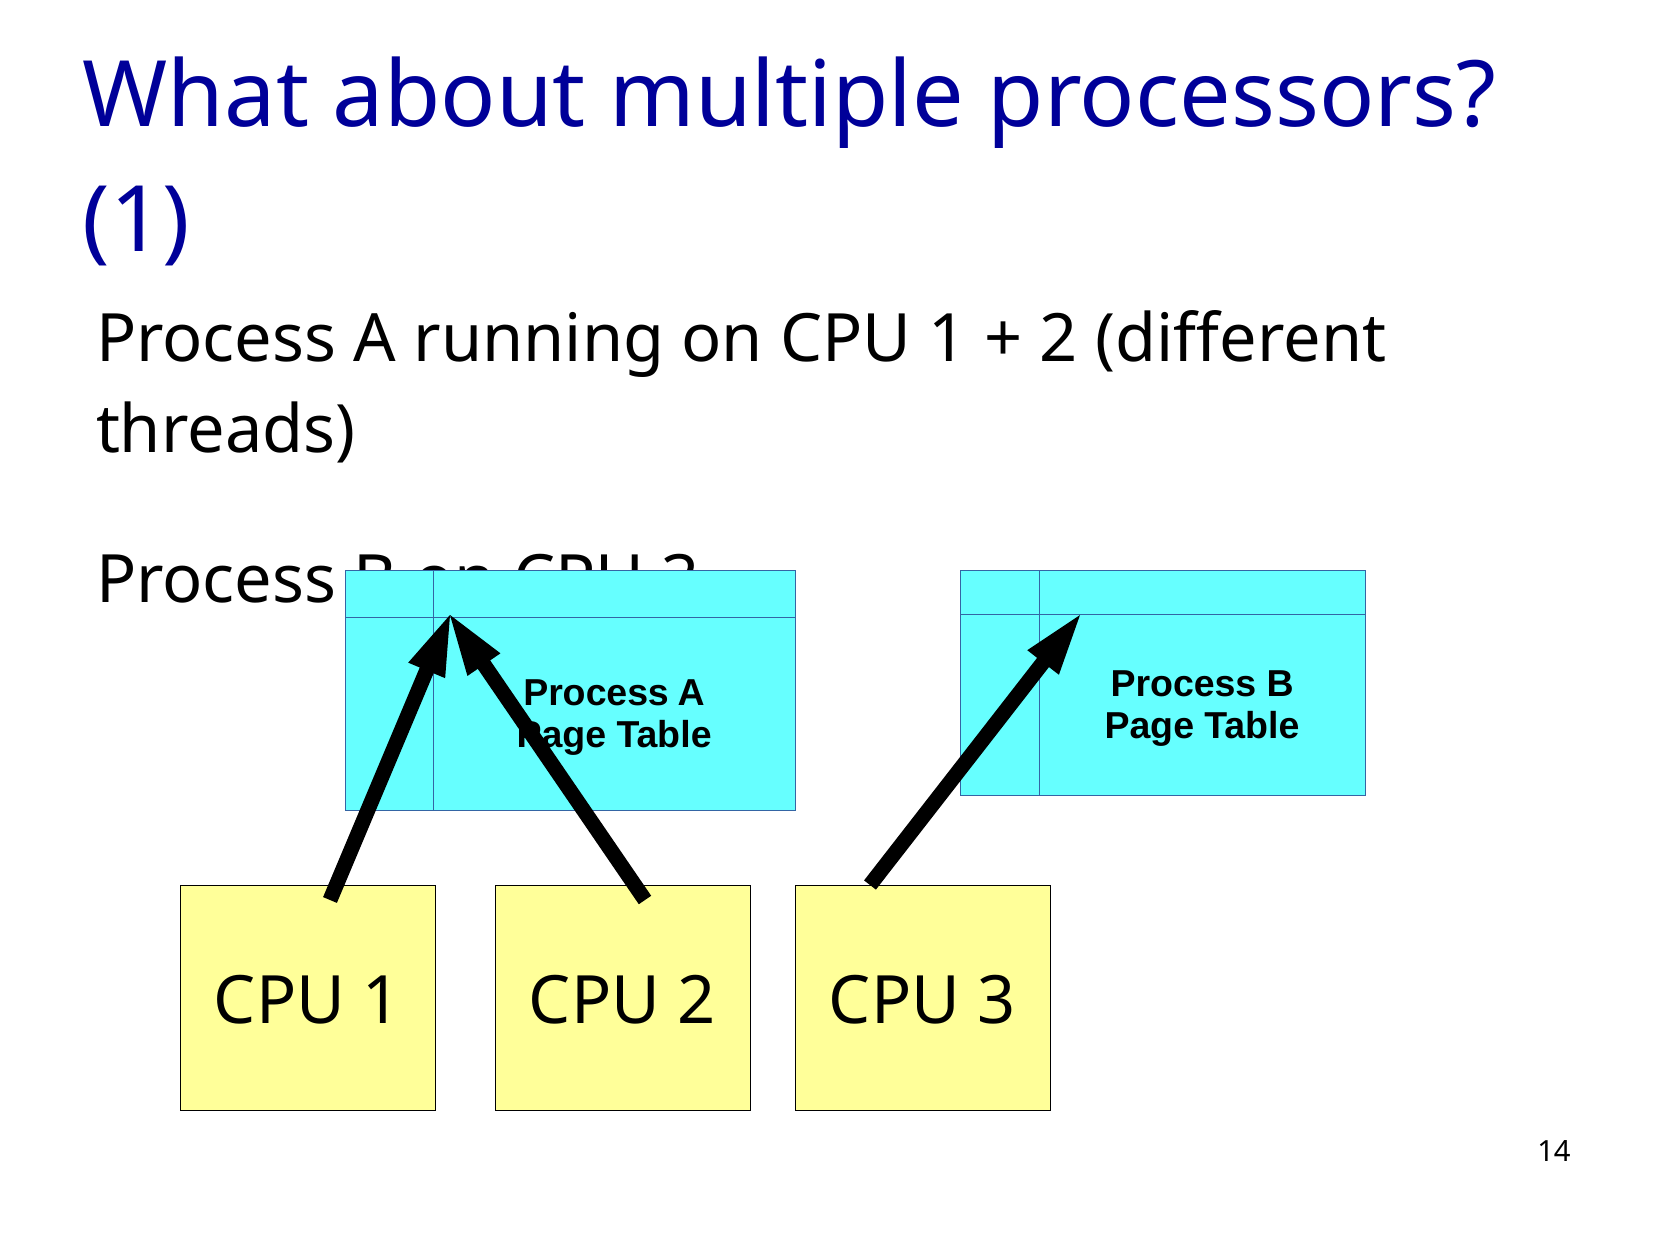

# What about multiple processors? (1)
Process A running on CPU 1 + 2 (different threads)
Process B on CPU 3
Process A
Page Table
Process B
Page Table
CPU 1
CPU 2
CPU 3
14